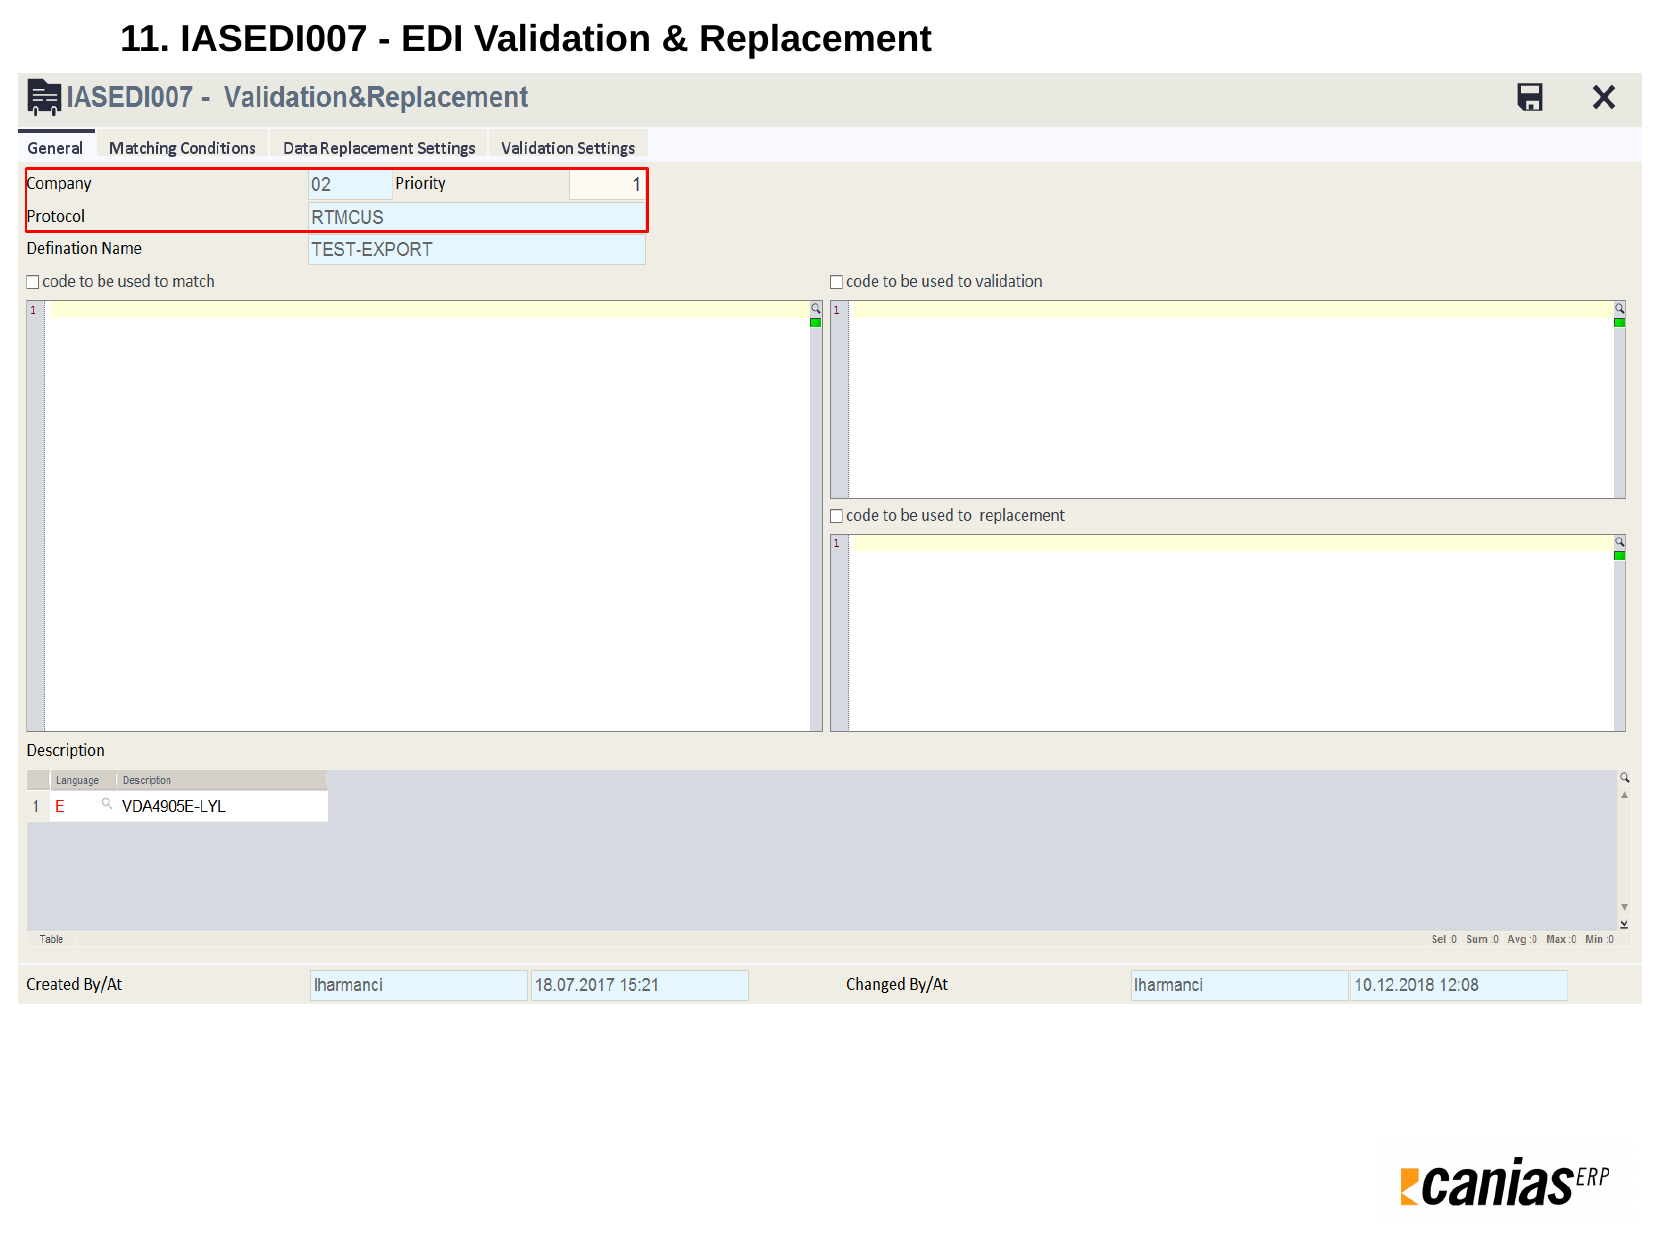

11. IASEDI007 - EDI Validation & Replacement